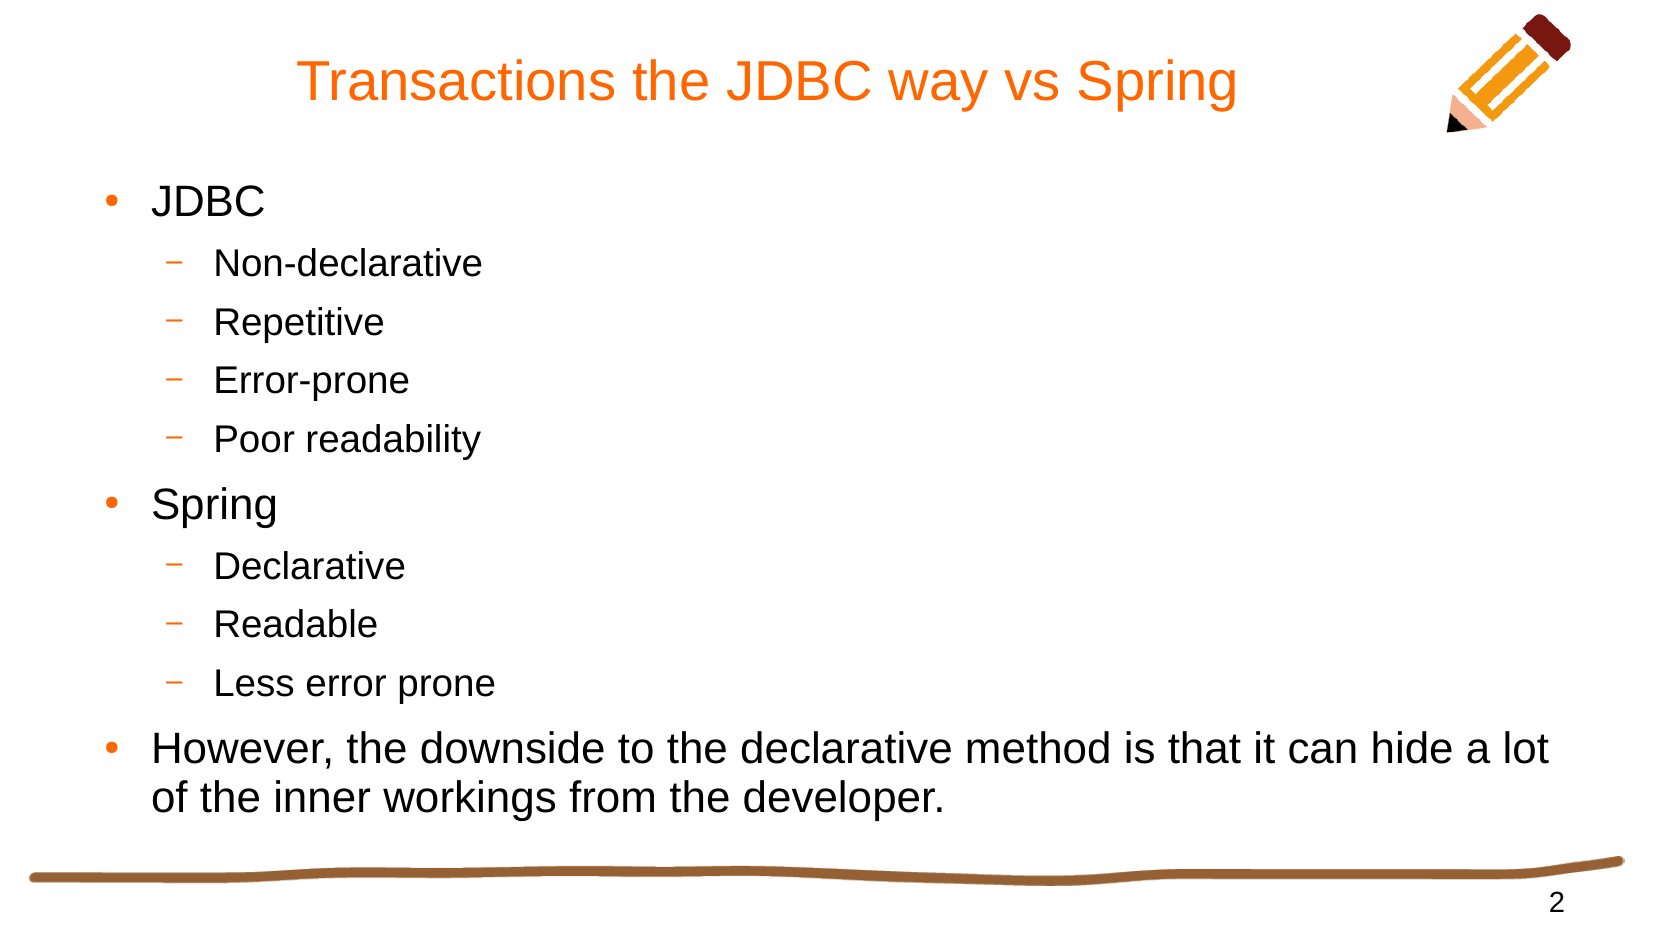

# Transactions the JDBC way vs Spring
JDBC
Non-declarative
Repetitive
Error-prone
Poor readability
Spring
Declarative
Readable
Less error prone
However, the downside to the declarative method is that it can hide a lot of the inner workings from the developer.
2